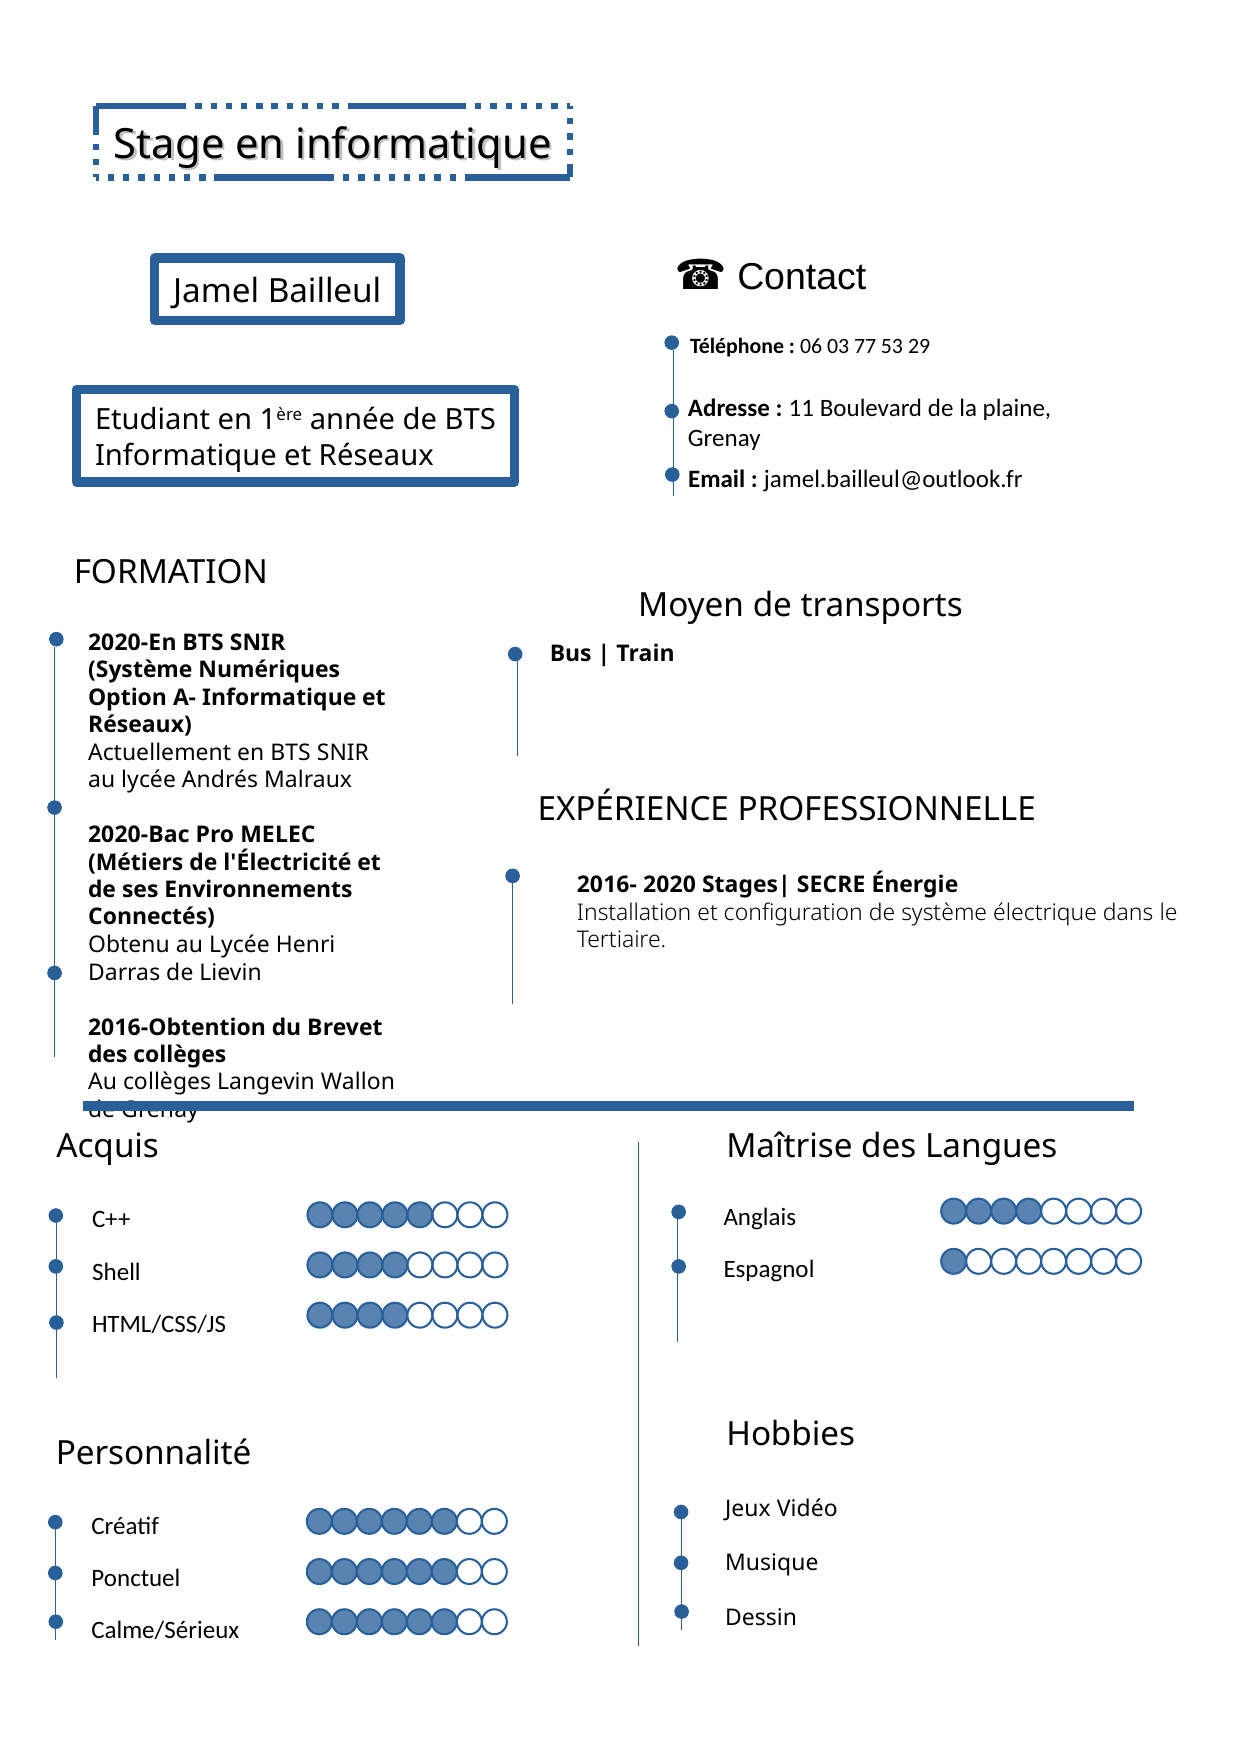

Stage en informatique
☎ Contact
Jamel Bailleul
Téléphone : 06 03 77 53 29
Etudiant en 1ère année de BTS
Informatique et Réseaux
Adresse : 11 Boulevard de la plaine, Grenay
Email : jamel.bailleul@outlook.fr
FORMATION
Moyen de transports
2020-En BTS SNIR
(Système Numériques Option A- Informatique et Réseaux)
Actuellement en BTS SNIR au lycée Andrés Malraux
2020-Bac Pro MELEC
(Métiers de l'Électricité et de ses Environnements Connectés)
Obtenu au Lycée Henri Darras de Lievin
2016-Obtention du Brevet des collèges
Au collèges Langevin Wallon de Grenay
Bus | Train
EXPÉRIENCE PROFESSIONNELLE
2016- 2020 Stages| SECRE Énergie
Installation et configuration de système électrique dans le
Tertiaire.
Maîtrise des Langues
Acquis
Anglais
Espagnol
C++
Shell
HTML/CSS/JS
Hobbies
Personnalité
Jeux Vidéo
Musique
Dessin
Créatif
Ponctuel
Calme/Sérieux